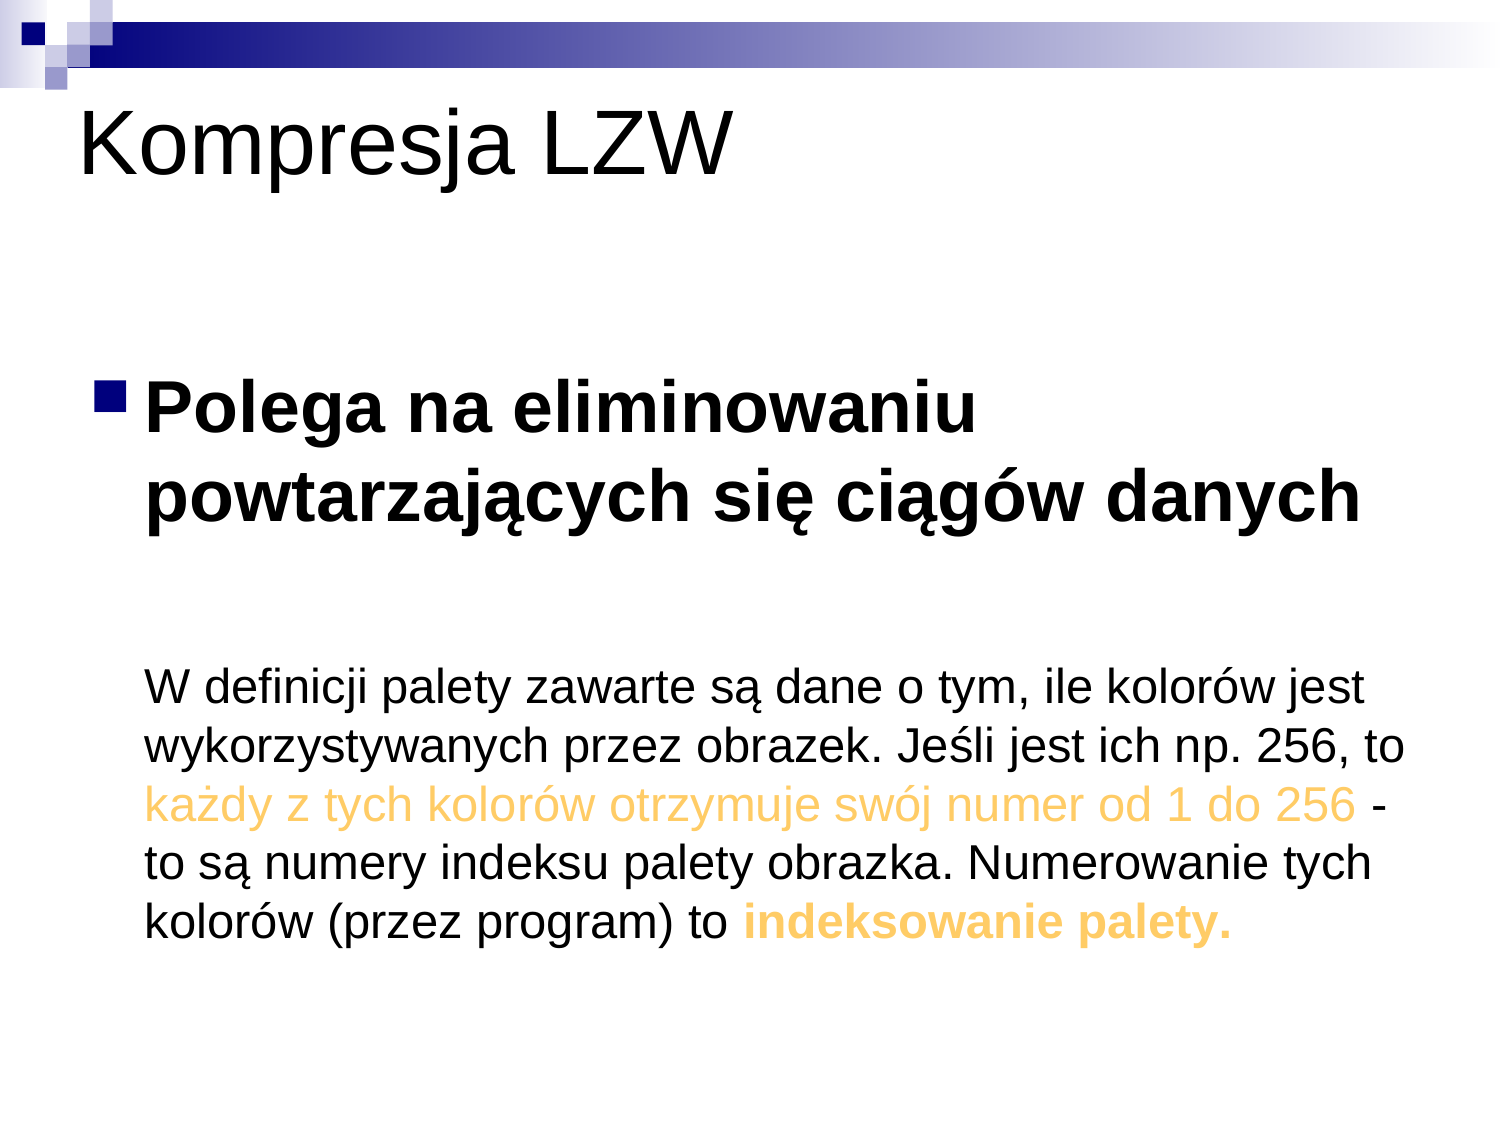

# Kompresja LZW
Polega na eliminowaniu powtarzających się ciągów danych
	W definicji palety zawarte są dane o tym, ile kolorów jest wykorzystywanych przez obrazek. Jeśli jest ich np. 256, to każdy z tych kolorów otrzymuje swój numer od 1 do 256 - to są numery indeksu palety obrazka. Numerowanie tych kolorów (przez program) to indeksowanie palety.